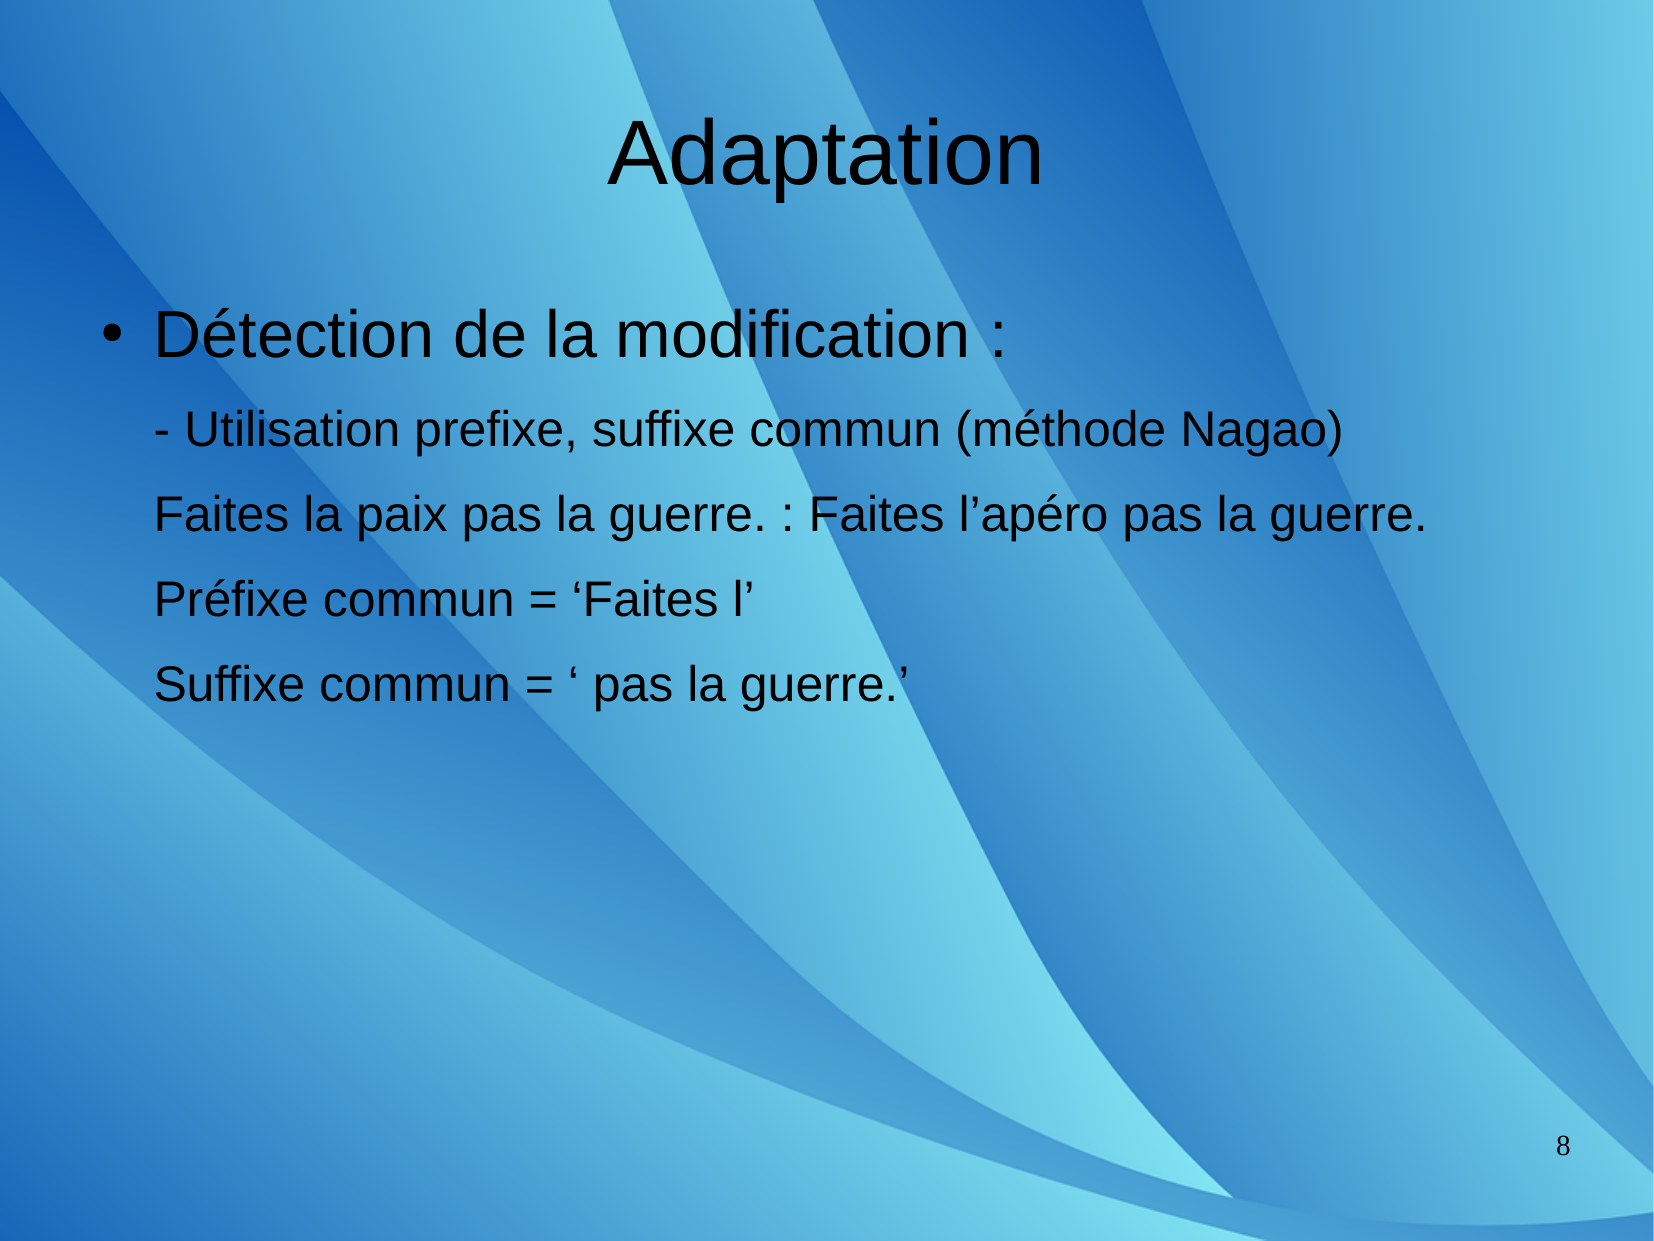

# Adaptation
Détection de la modification :
- Utilisation prefixe, suffixe commun (méthode Nagao)
Faites la paix pas la guerre. : Faites l’apéro pas la guerre.
Préfixe commun = ‘Faites l’
Suffixe commun = ‘ pas la guerre.’
8